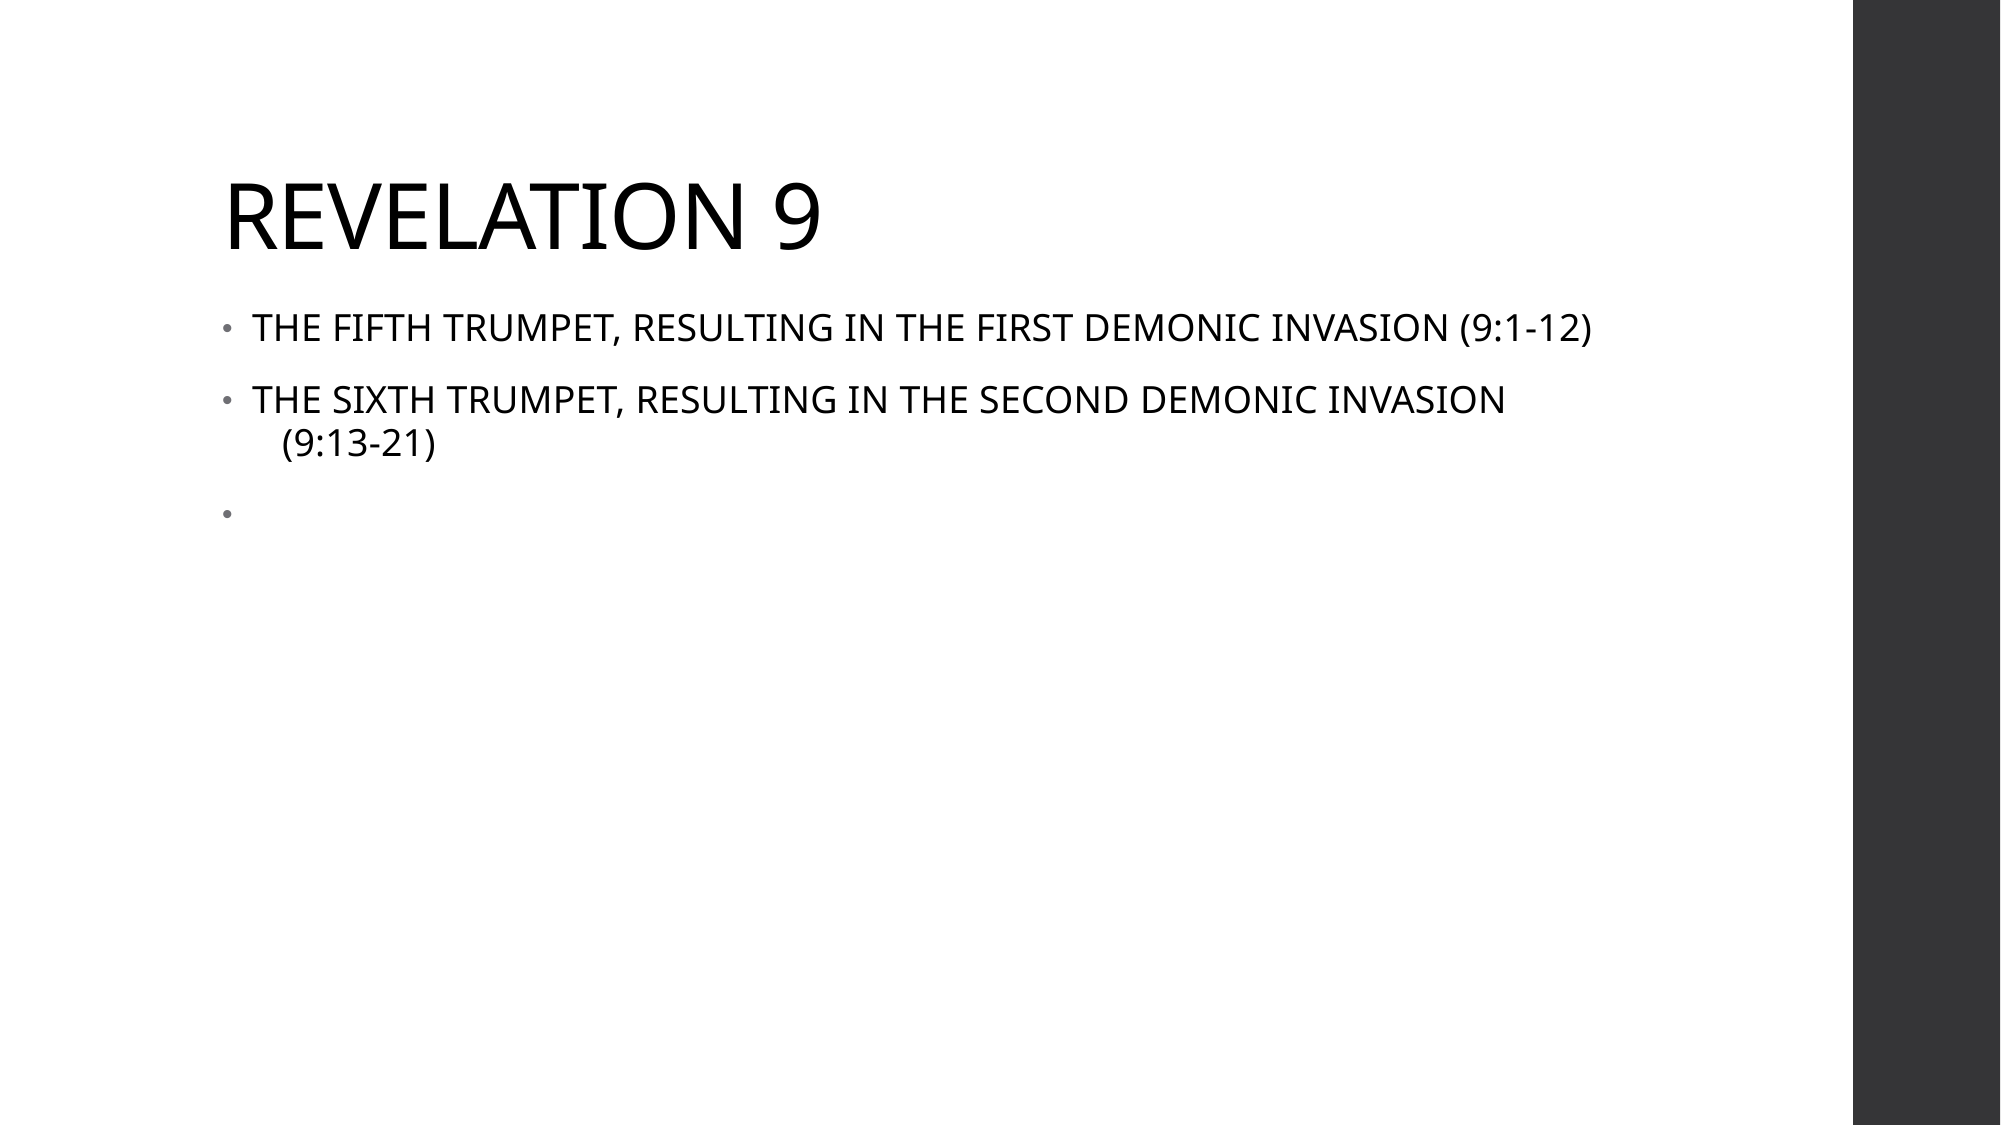

# REVELATION 9
THE FIFTH TRUMPET, RESULTING IN THE FIRST DEMONIC INVASION (9:1-12)
THE SIXTH TRUMPET, RESULTING IN THE SECOND DEMONIC INVASION (9:13-21)